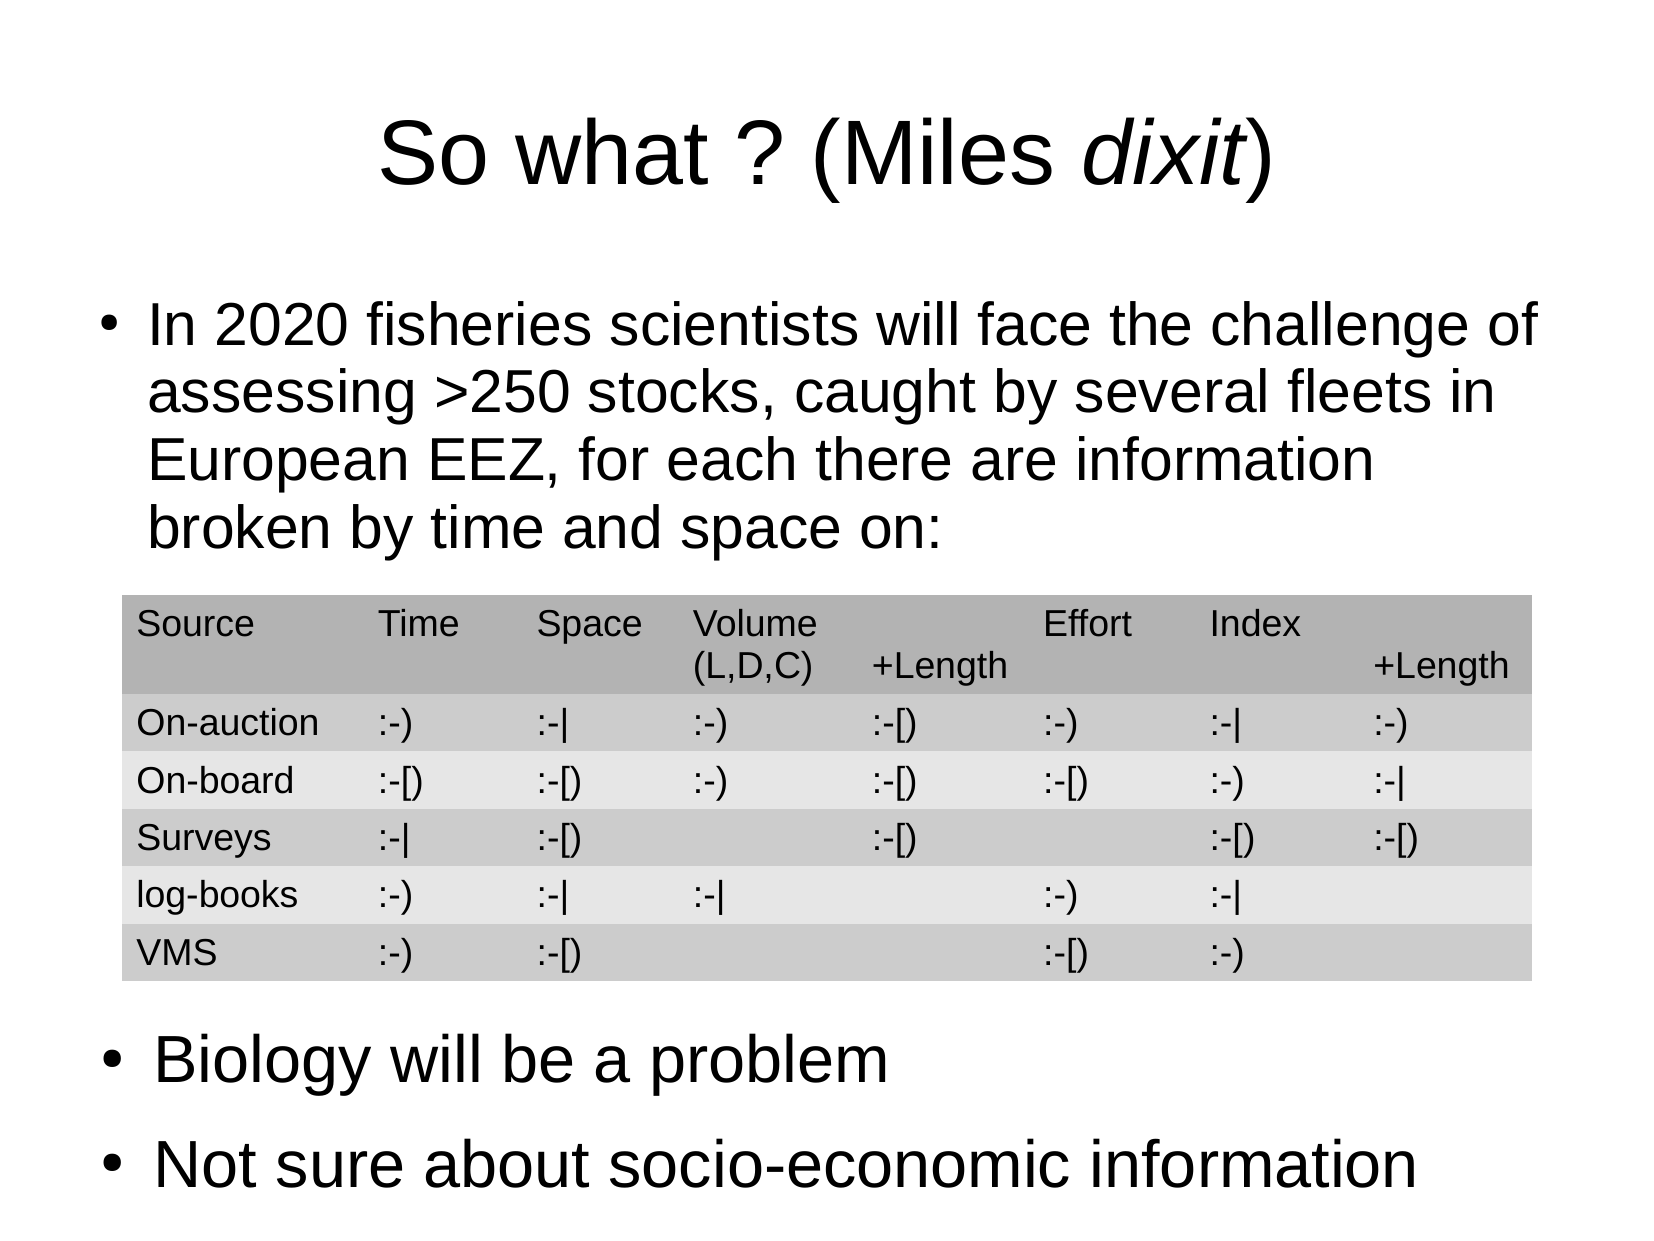

# So what ? (Miles dixit)
In 2020 fisheries scientists will face the challenge of assessing >250 stocks, caught by several fleets in European EEZ, for each there are information broken by time and space on:
| Source | Time | Space | Volume (L,D,C) | +Length | Effort | Index | +Length |
| --- | --- | --- | --- | --- | --- | --- | --- |
| On-auction | :-) | :-| | :-) | :-[) | :-) | :-| | :-) |
| On-board | :-[) | :-[) | :-) | :-[) | :-[) | :-) | :-| |
| Surveys | :-| | :-[) | | :-[) | | :-[) | :-[) |
| log-books | :-) | :-| | :-| | | :-) | :-| | |
| VMS | :-) | :-[) | | | :-[) | :-) | |
Biology will be a problem
Not sure about socio-economic information